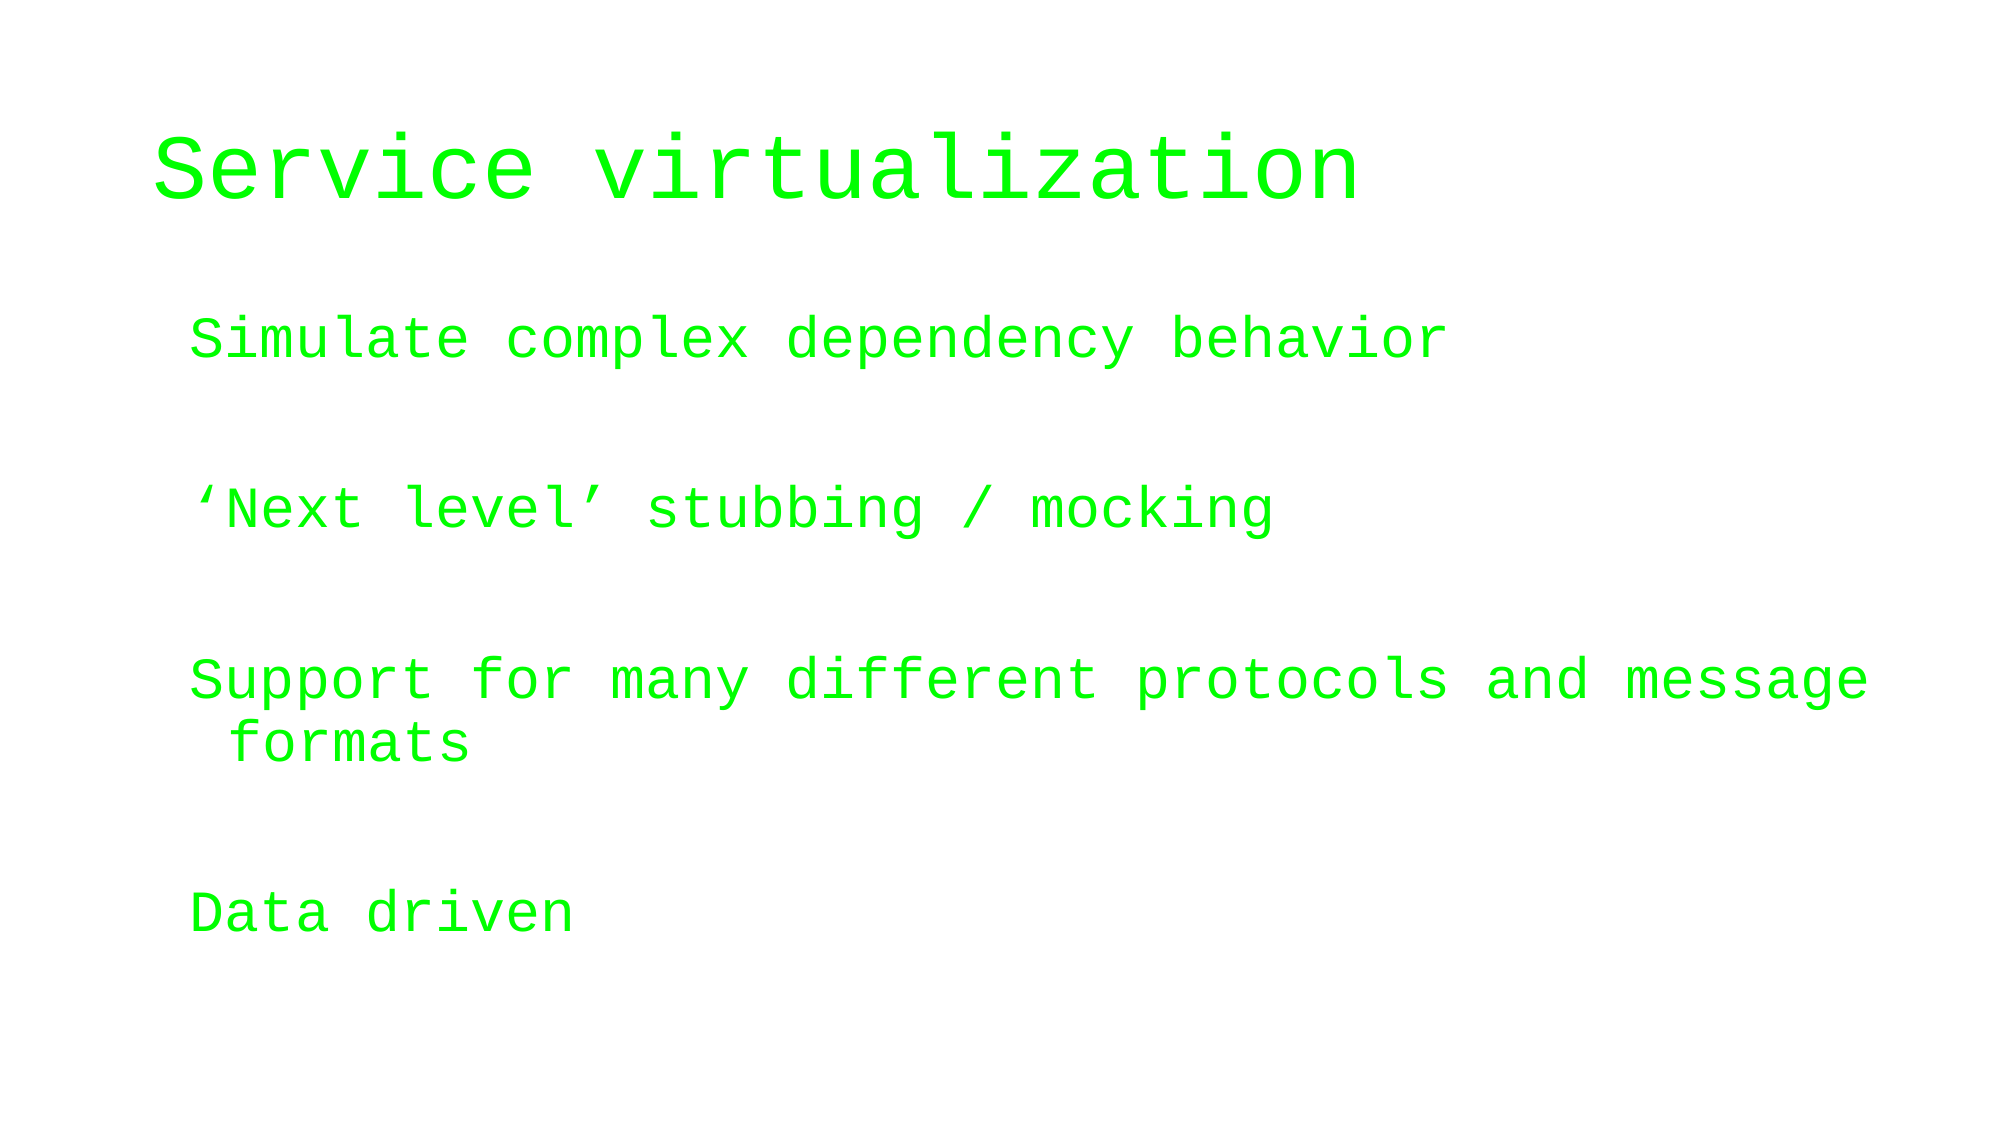

# Service virtualization
Simulate complex dependency behavior
‘Next level’ stubbing / mocking
Support for many different protocols and message formats
Data driven